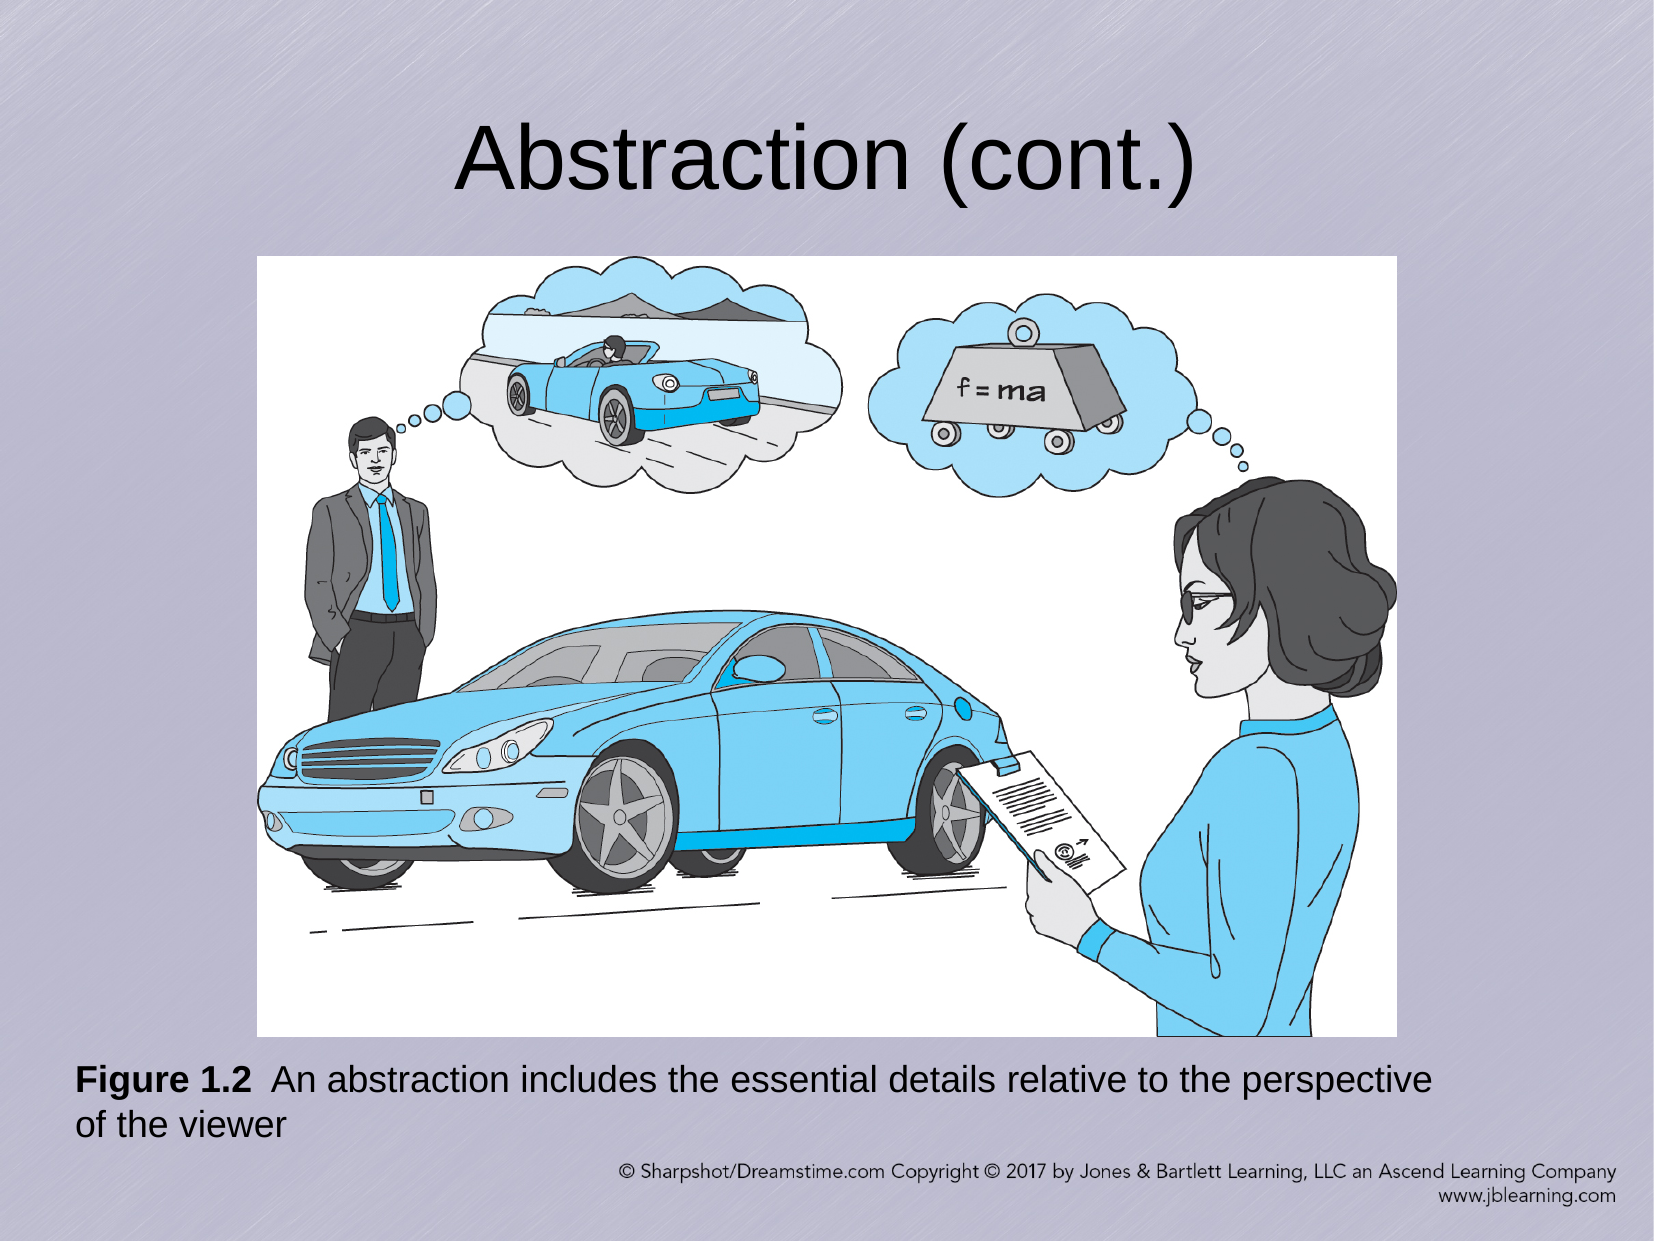

Abstraction (cont.)
	Figure 1.2 An abstraction includes the essential details relative to the perspective
	of the viewer